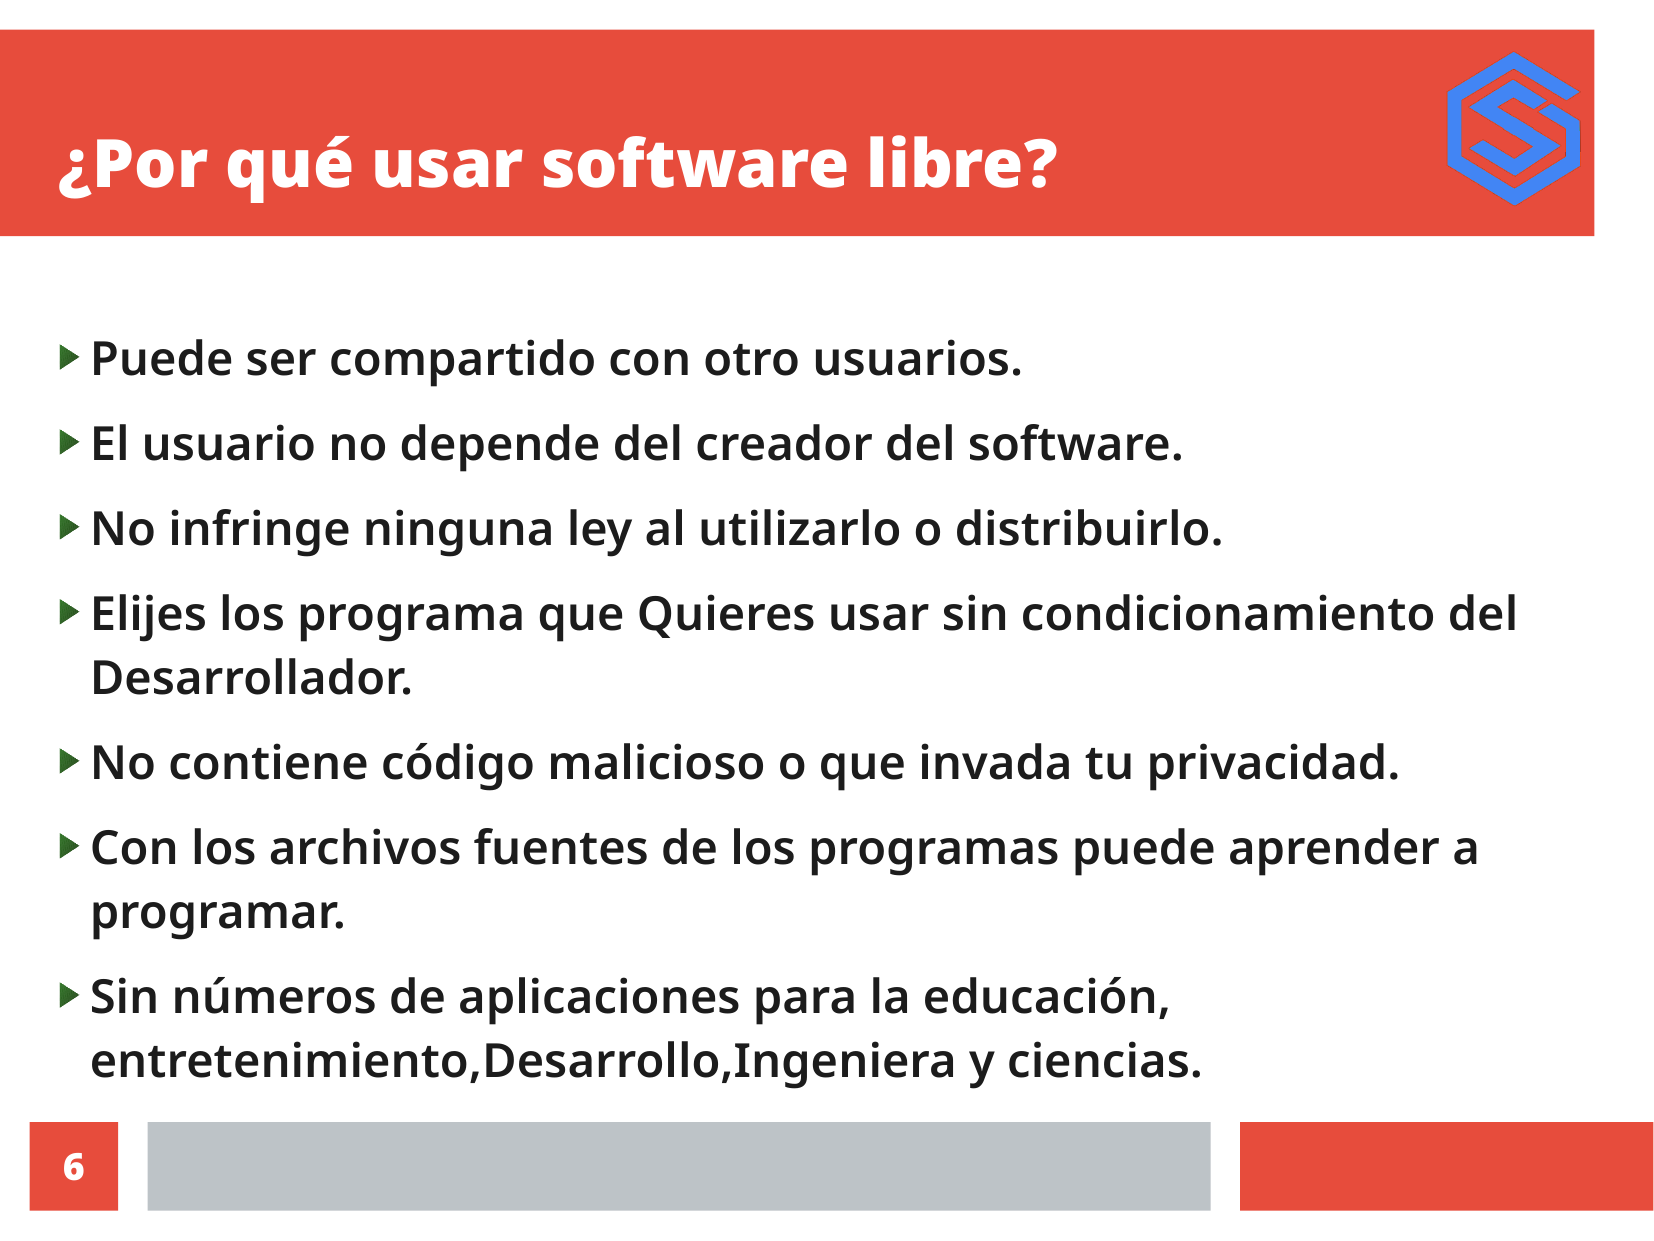

# ¿Por qué usar software libre?
Puede ser compartido con otro usuarios.
El usuario no depende del creador del software.
No infringe ninguna ley al utilizarlo o distribuirlo.
Elijes los programa que Quieres usar sin condicionamiento del Desarrollador.
No contiene código malicioso o que invada tu privacidad.
Con los archivos fuentes de los programas puede aprender a programar.
Sin números de aplicaciones para la educación, entretenimiento,Desarrollo,Ingeniera y ciencias.
6